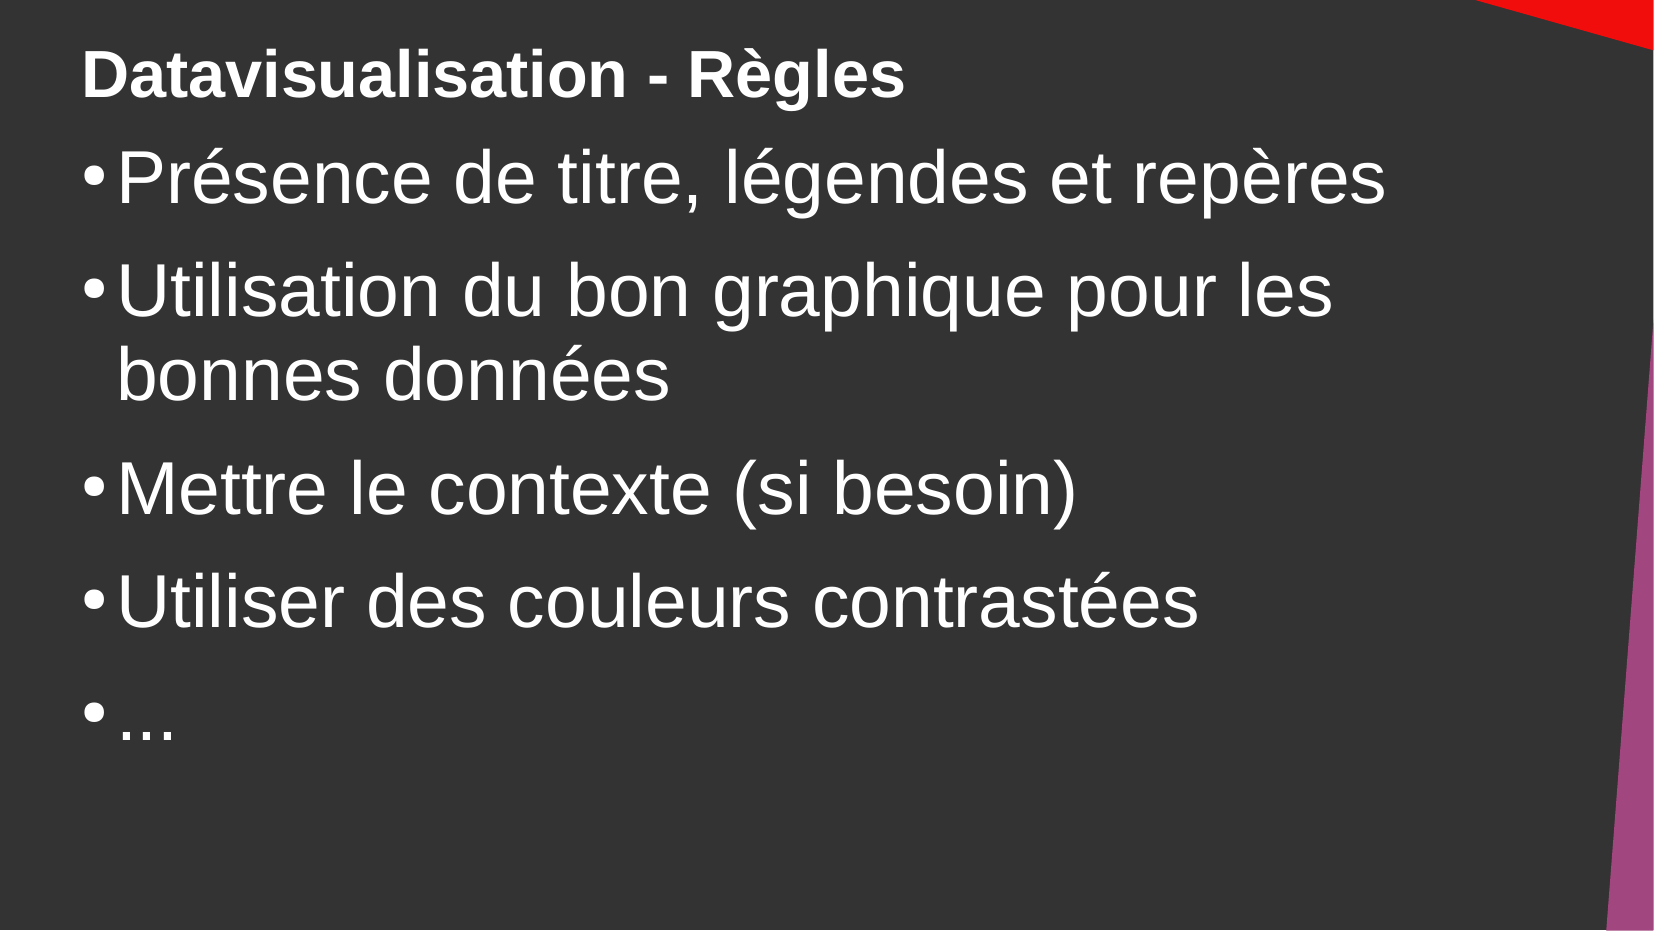

# Datavisualisation - Règles
Présence de titre, légendes et repères
Utilisation du bon graphique pour les bonnes données
Mettre le contexte (si besoin)
Utiliser des couleurs contrastées
...